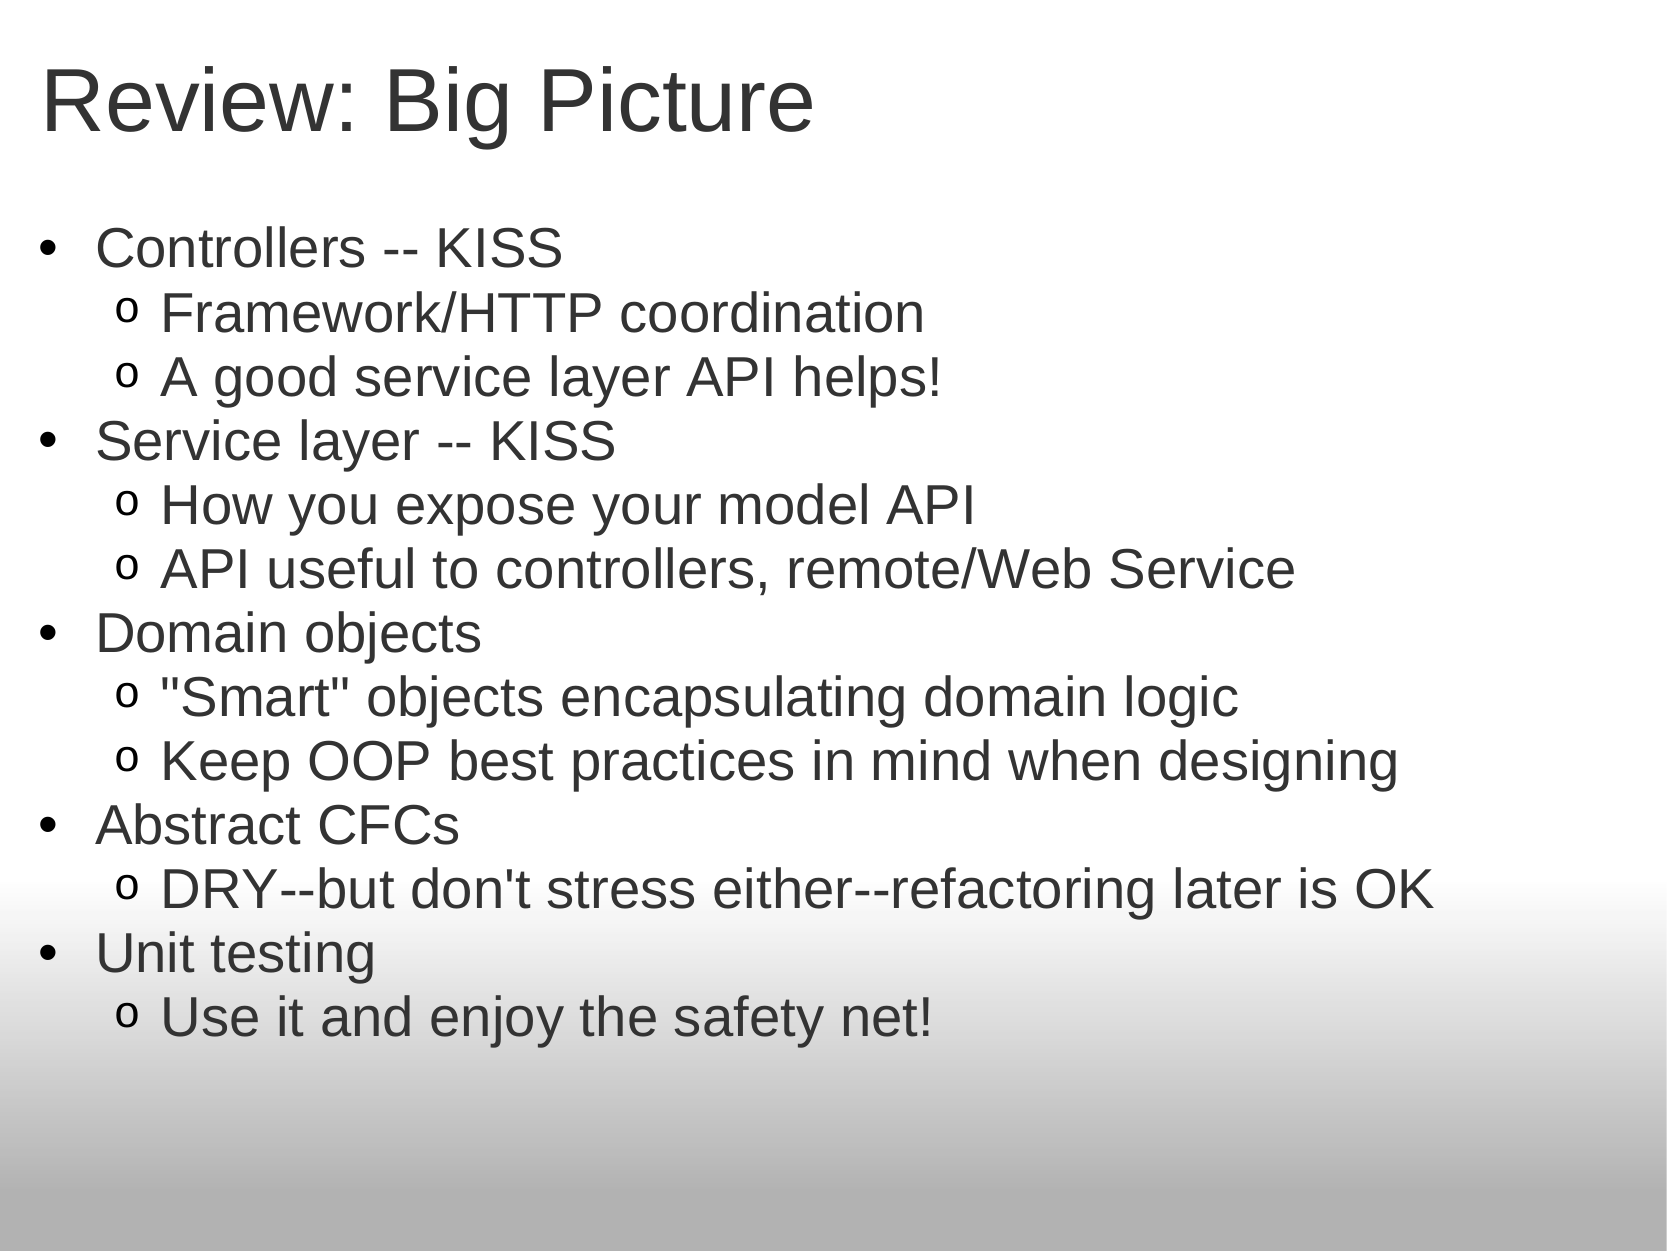

# Review: Big Picture
Controllers -- KISS
Framework/HTTP coordination
A good service layer API helps!
Service layer -- KISS
How you expose your model API
API useful to controllers, remote/Web Service
Domain objects
"Smart" objects encapsulating domain logic
Keep OOP best practices in mind when designing
Abstract CFCs
DRY--but don't stress either--refactoring later is OK
Unit testing
Use it and enjoy the safety net!